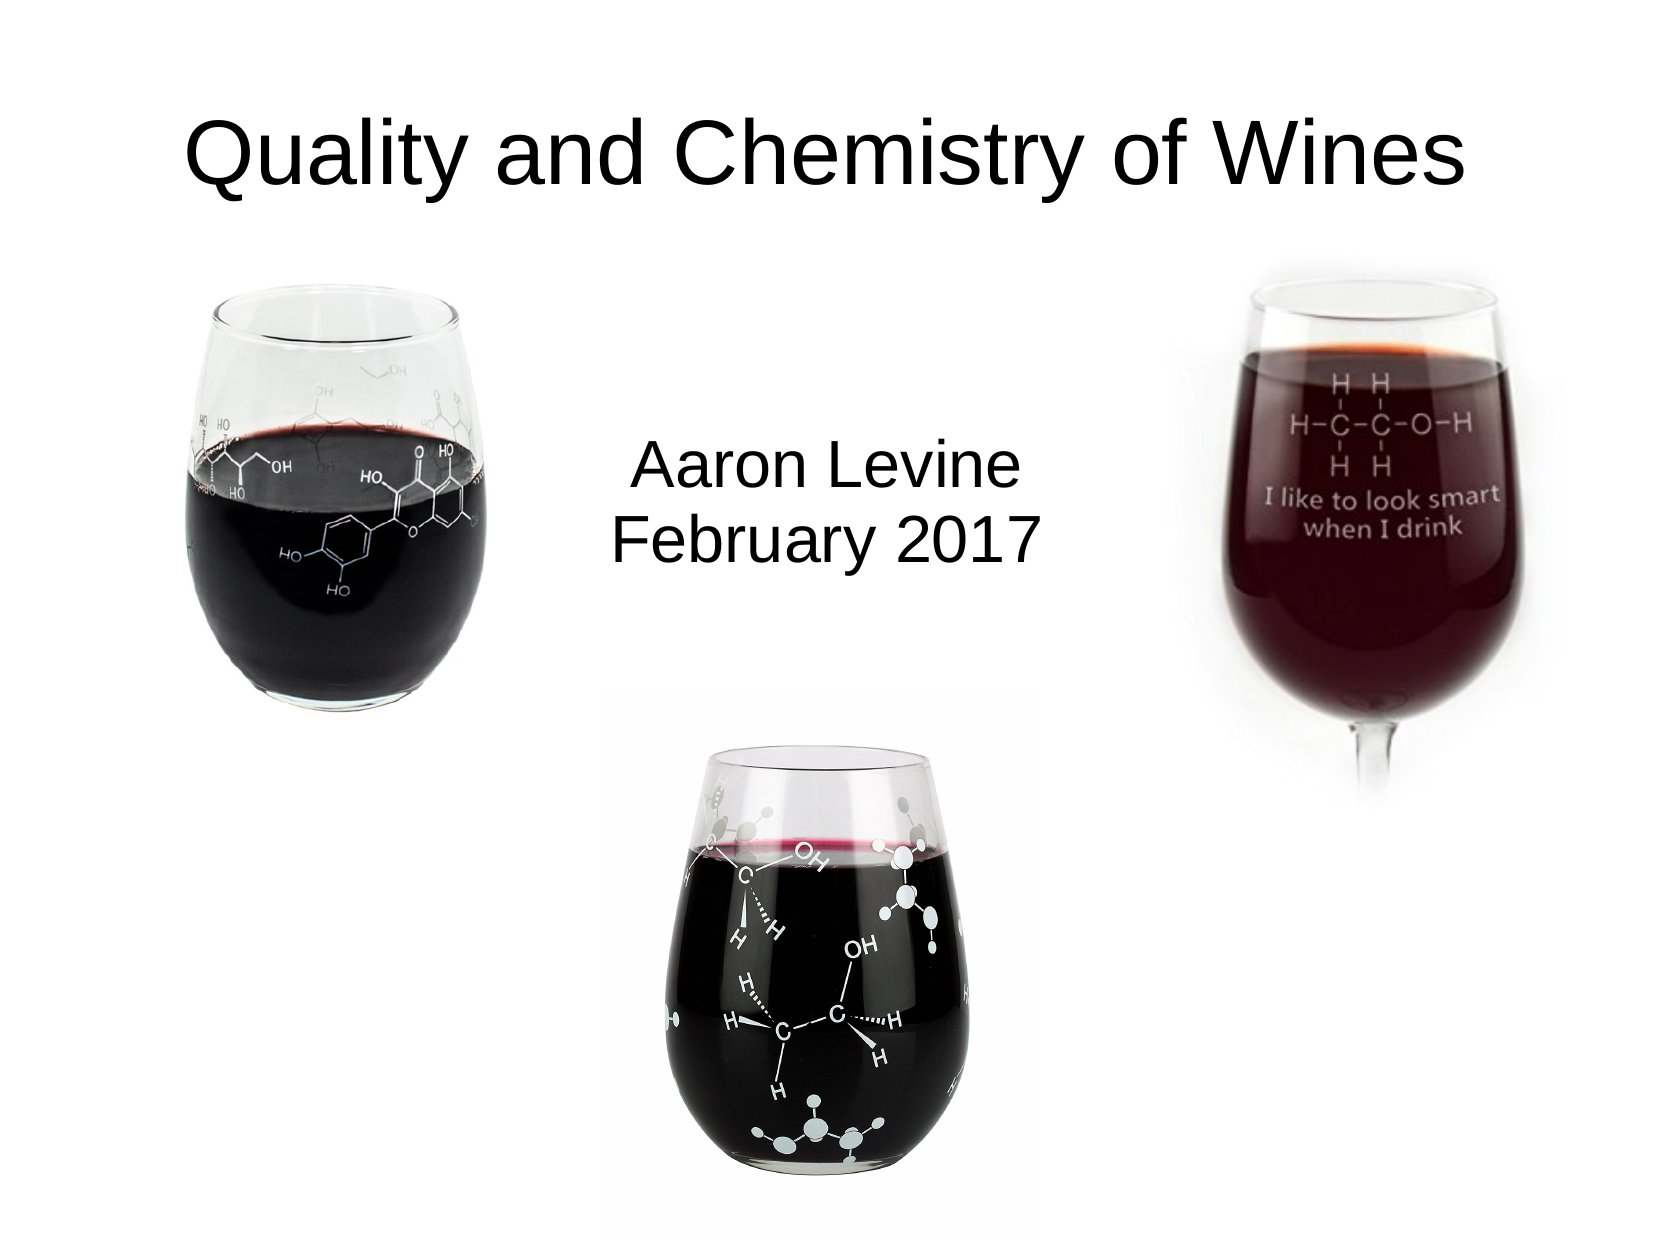

# Quality and Chemistry of Wines
Aaron Levine
February 2017